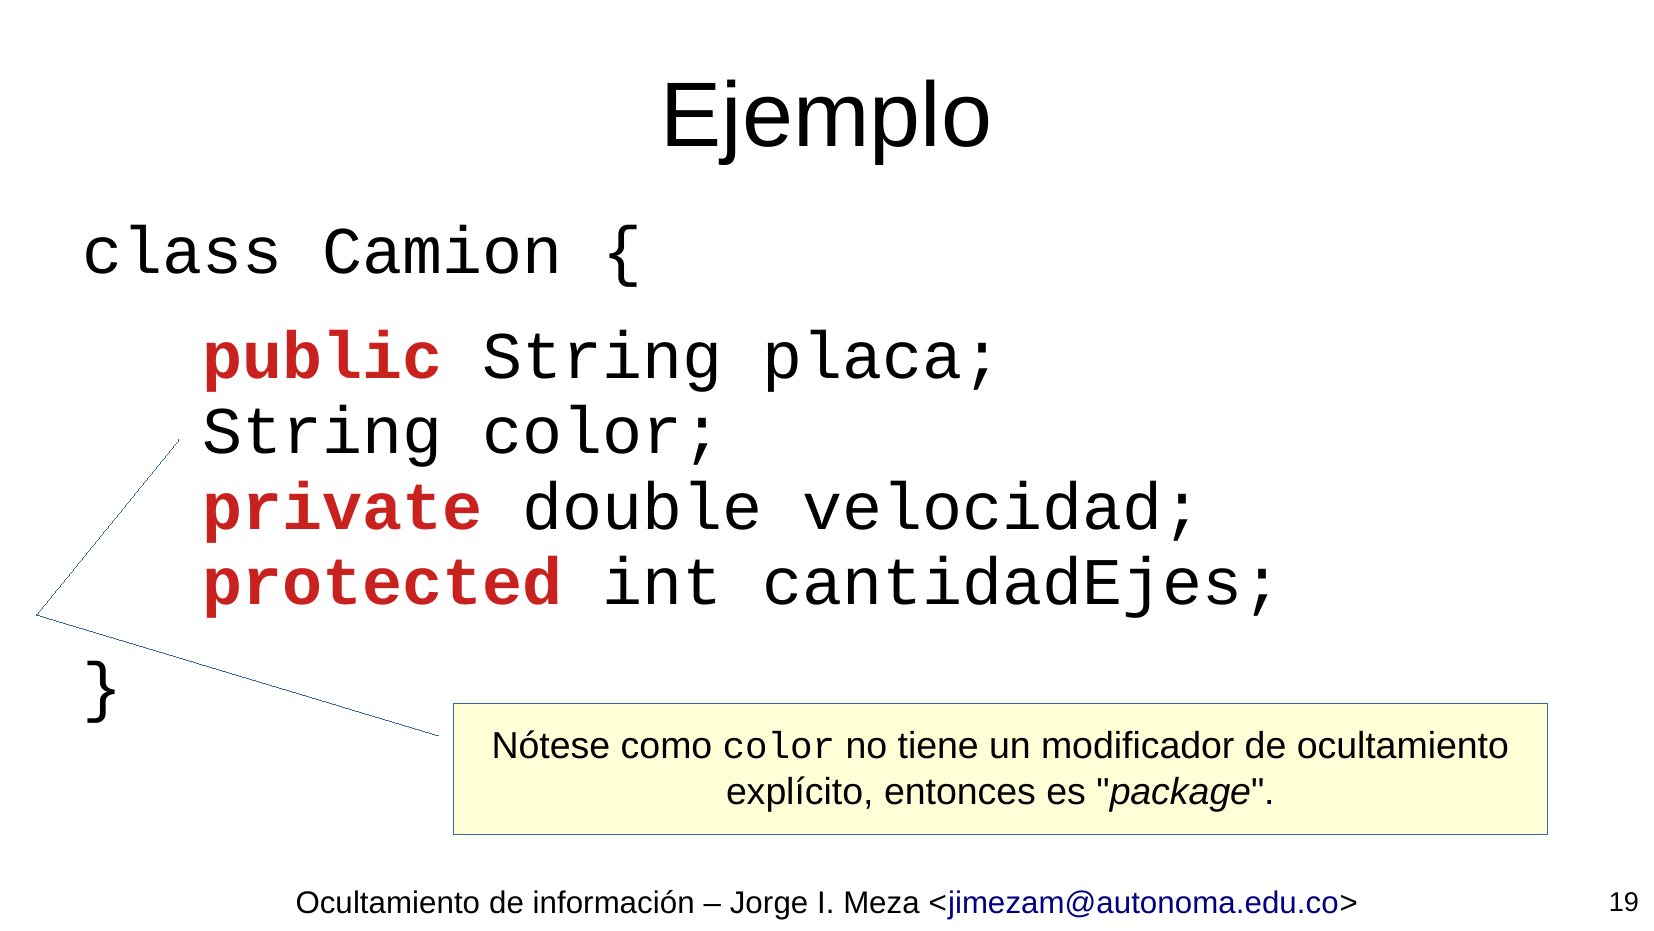

# Ejemplo
class Camion {
 public String placa;
 String color;
 private double velocidad;
 protected int cantidadEjes;
}
Nótese como color no tiene un modificador de ocultamiento explícito, entonces es "package".